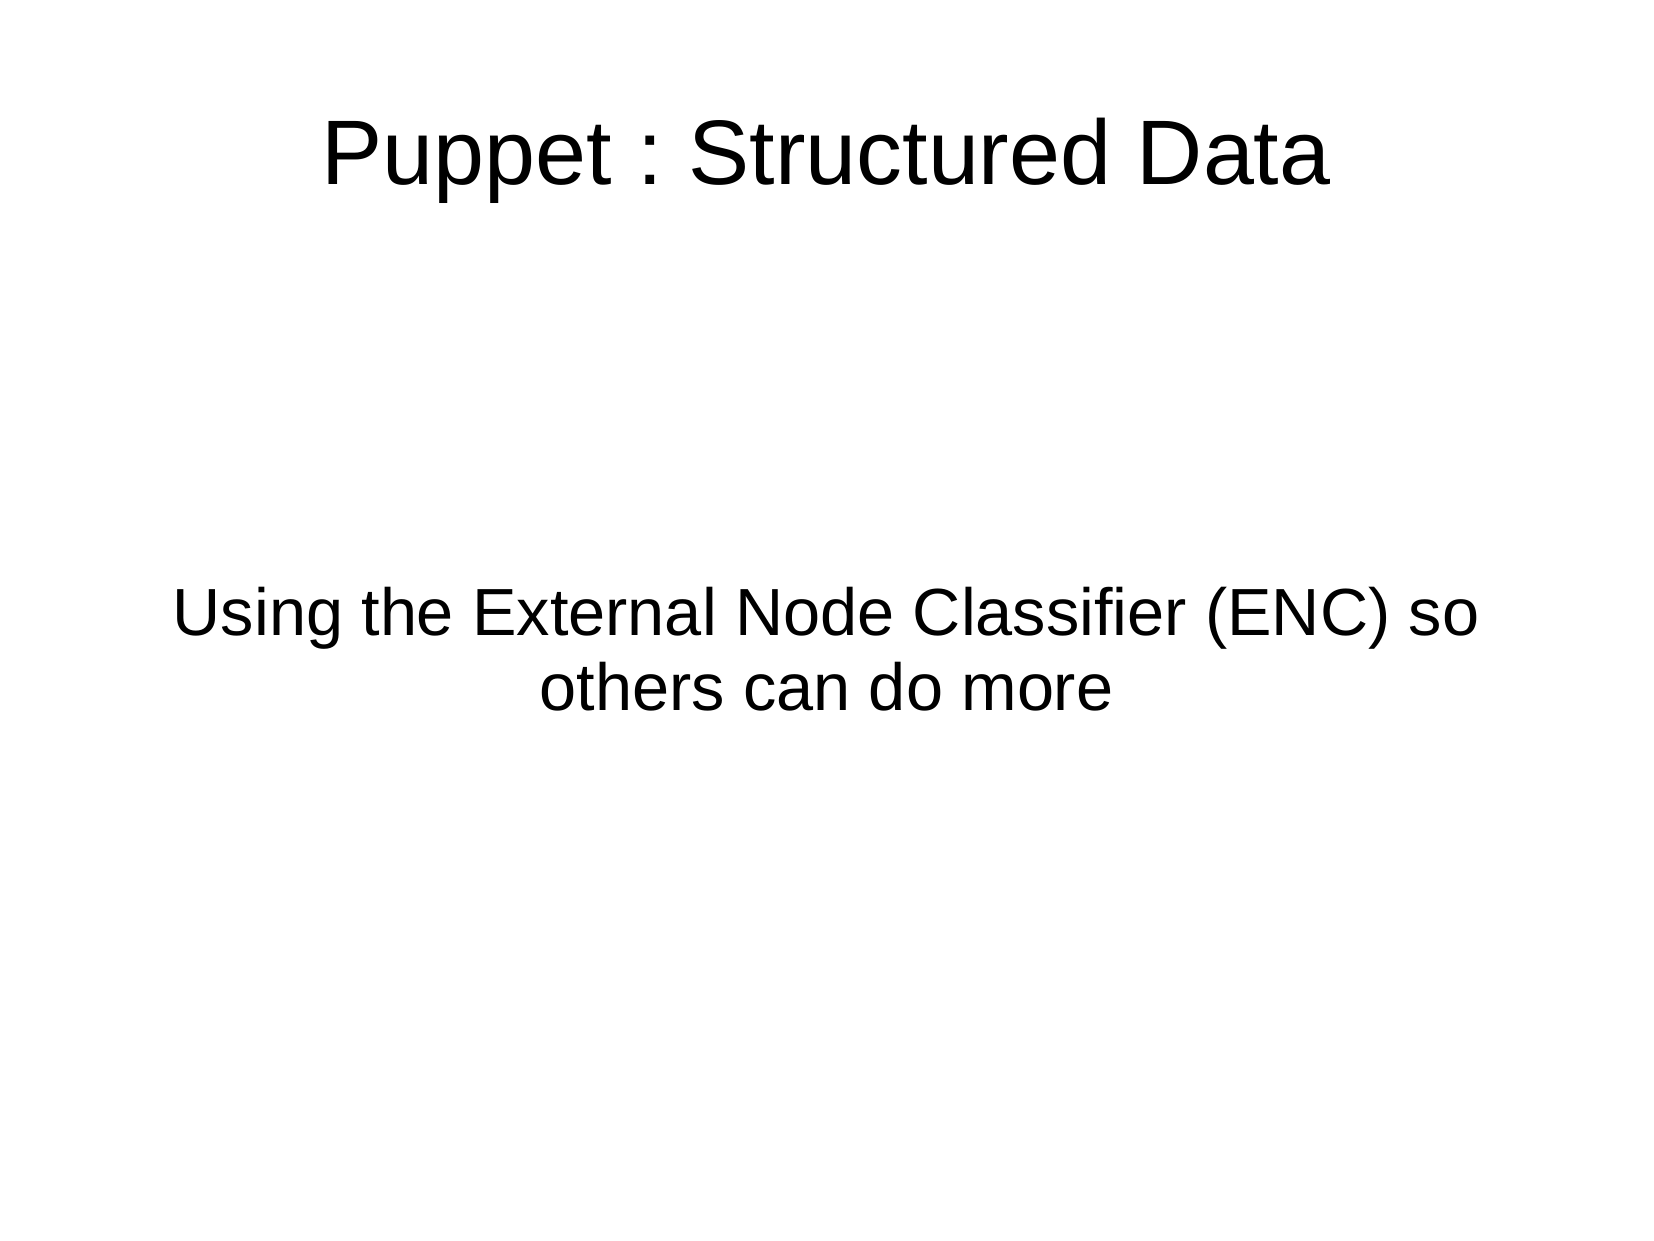

# Puppet : Structured Data
Using the External Node Classifier (ENC) so others can do more